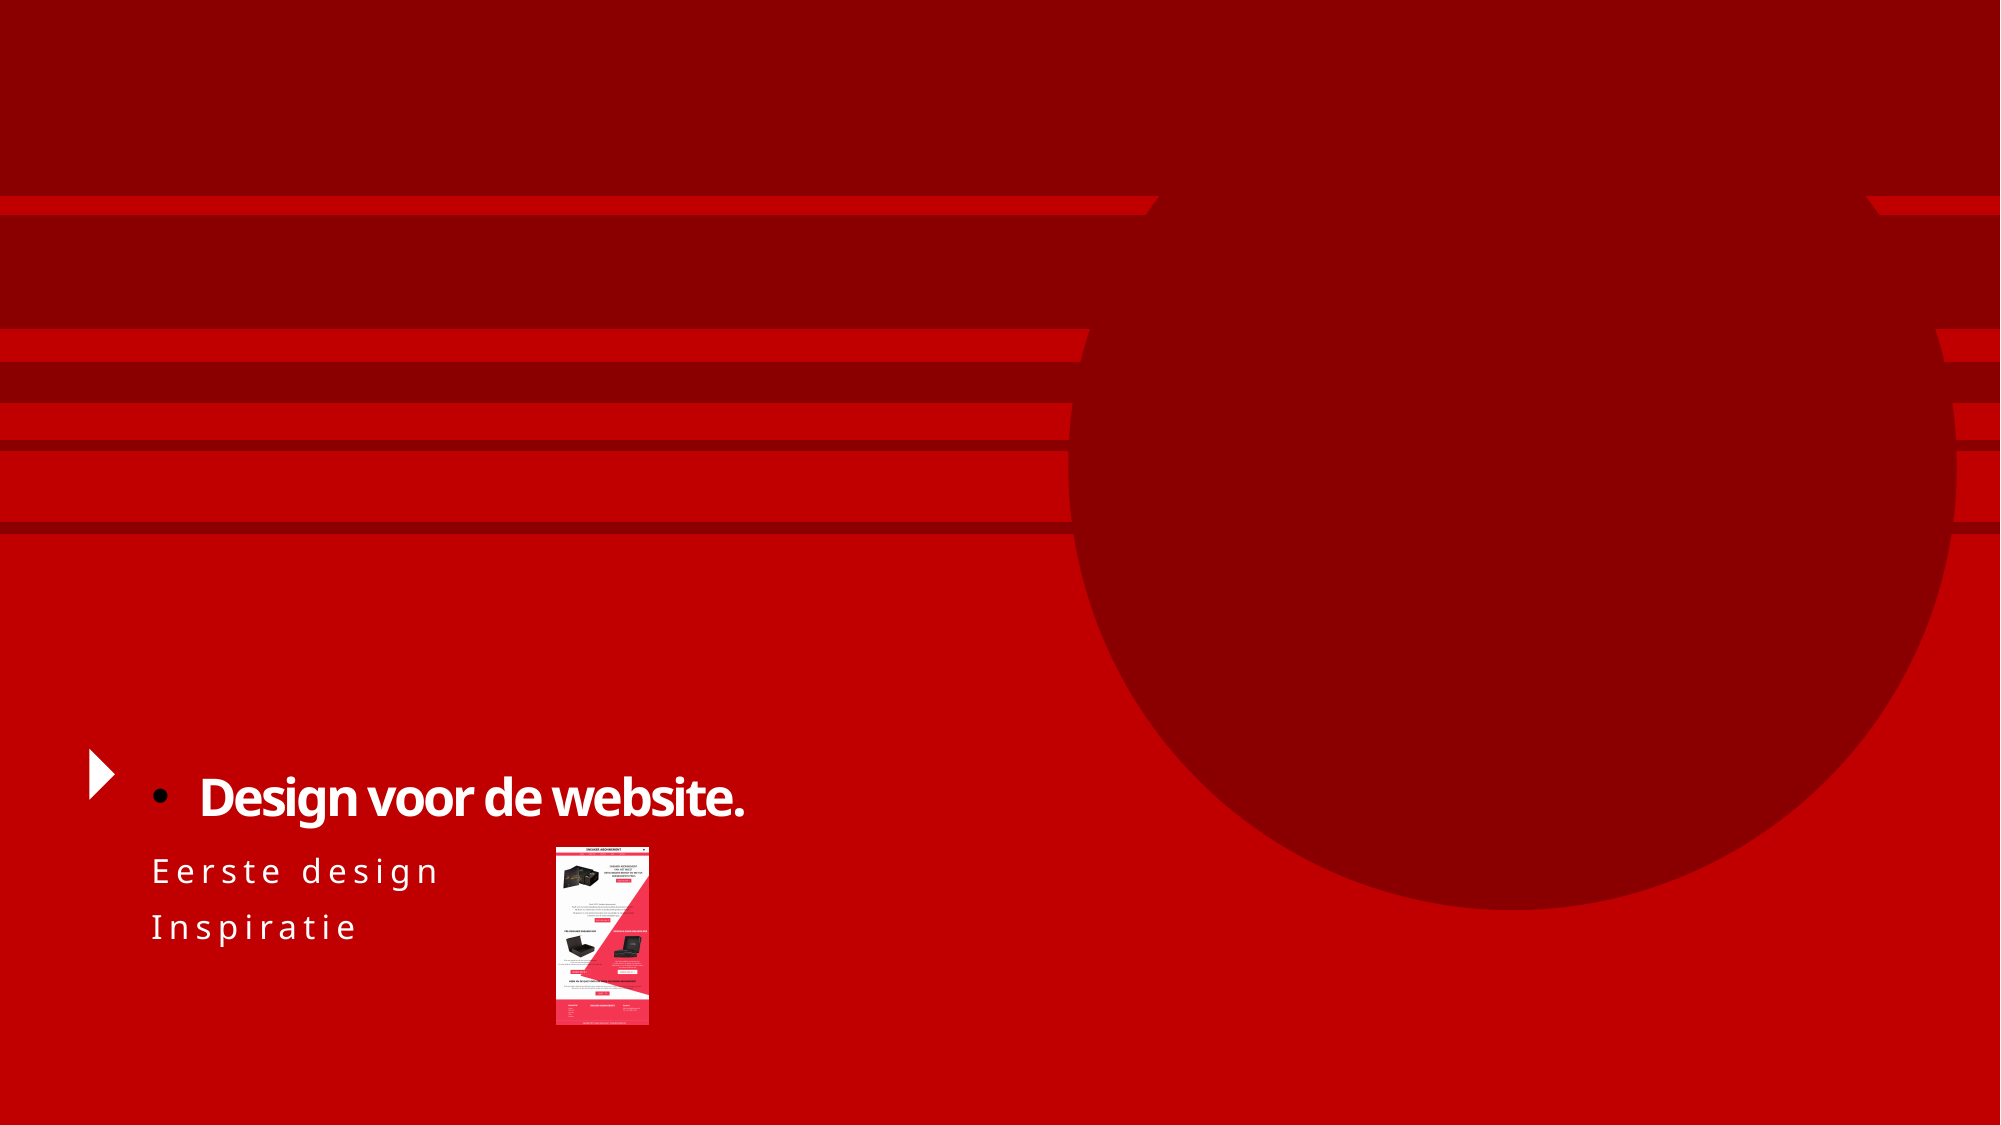

# Design voor de website.
Eerste design
Inspiratie